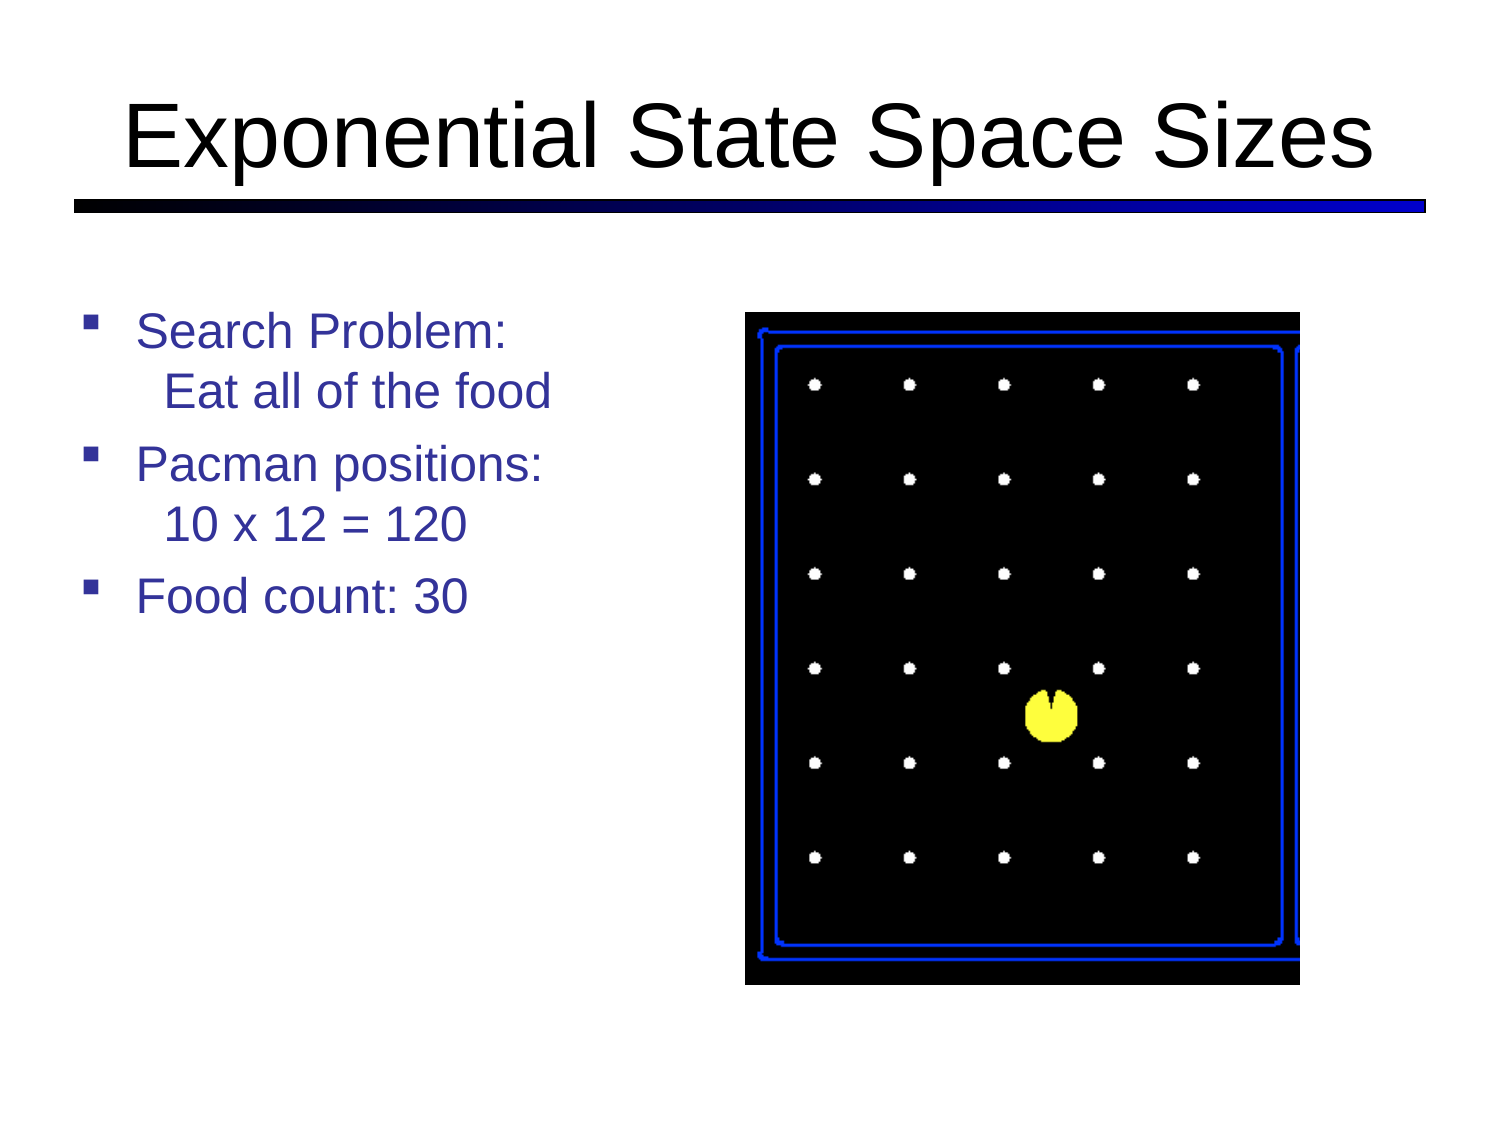

Exponential State Space Sizes
Search Problem:
 Eat all of the food
Pacman positions:
 10 x 12 = 120
Food count: 30
Ghost positions: 12
Pacman facing:
 up, down, left, right